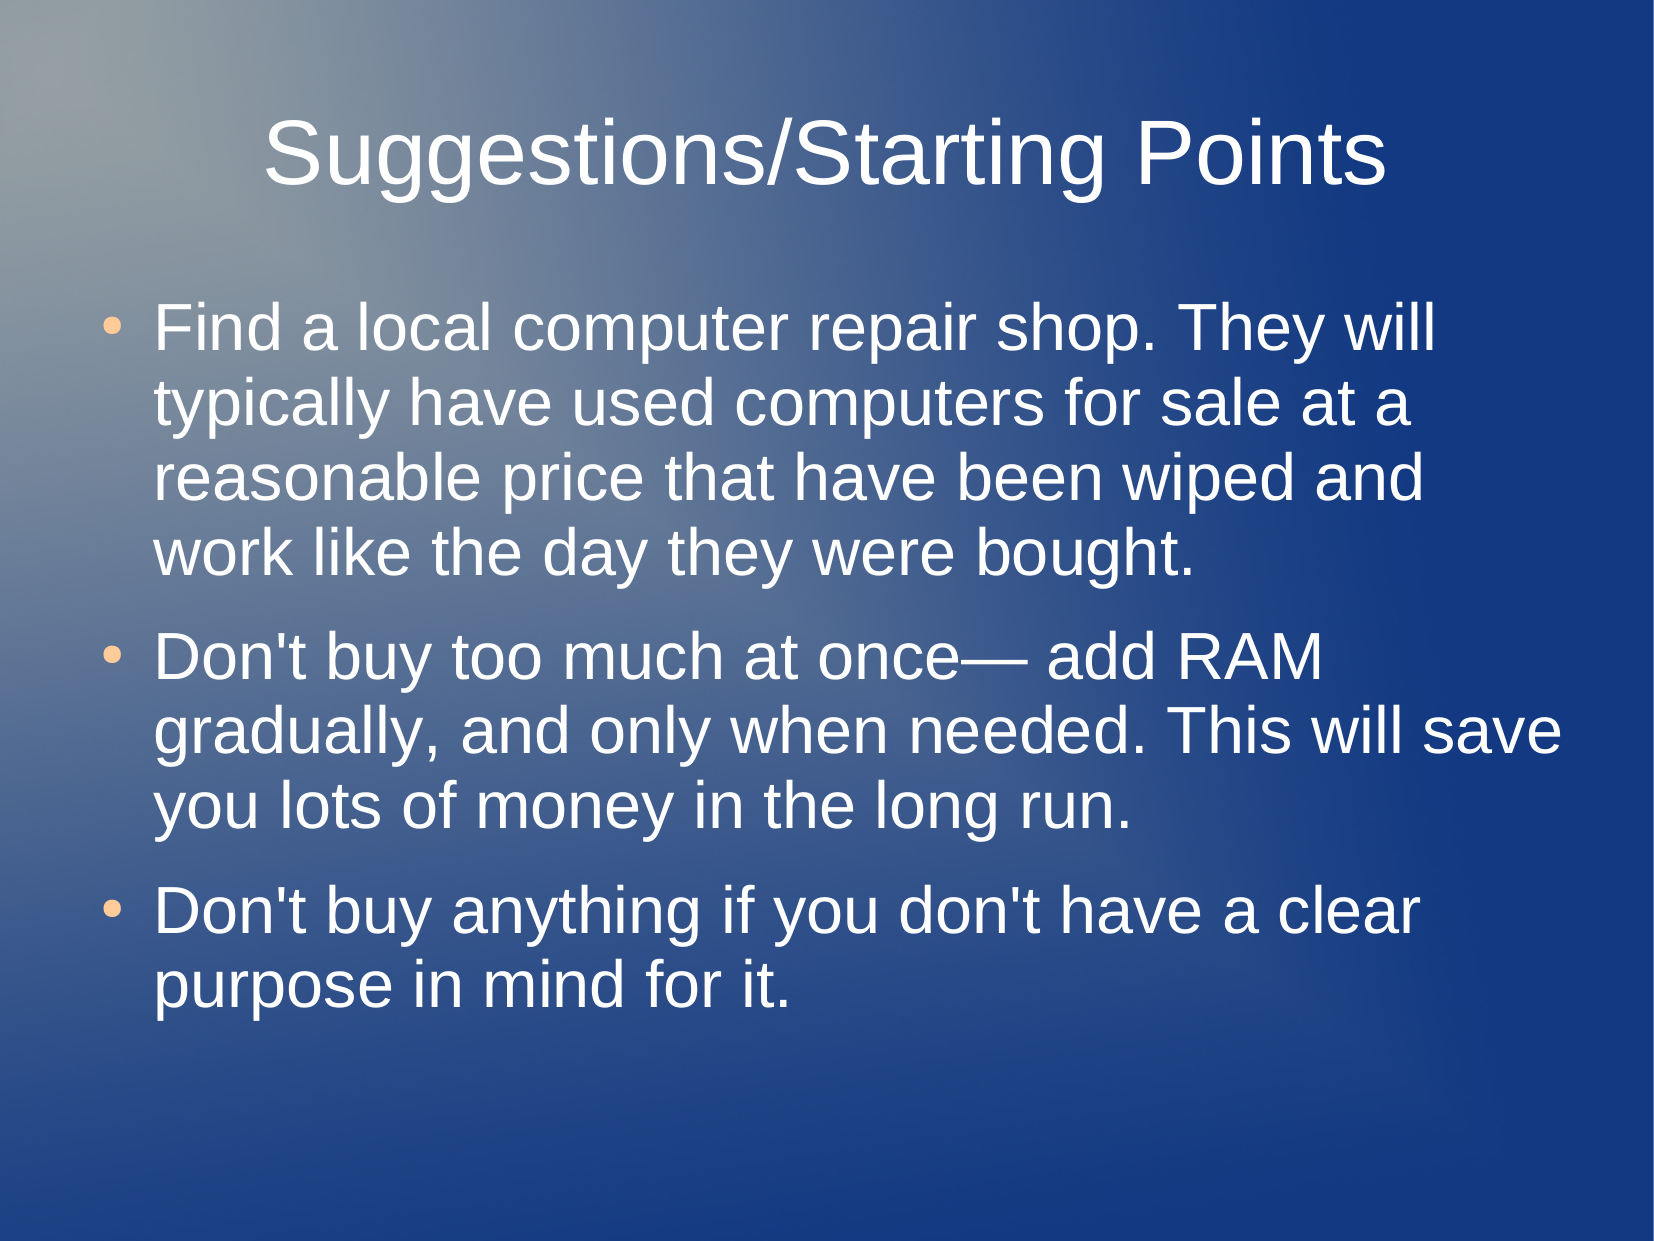

# Suggestions/Starting Points
Find a local computer repair shop. They will typically have used computers for sale at a reasonable price that have been wiped and work like the day they were bought.
Don't buy too much at once— add RAM gradually, and only when needed. This will save you lots of money in the long run.
Don't buy anything if you don't have a clear purpose in mind for it.